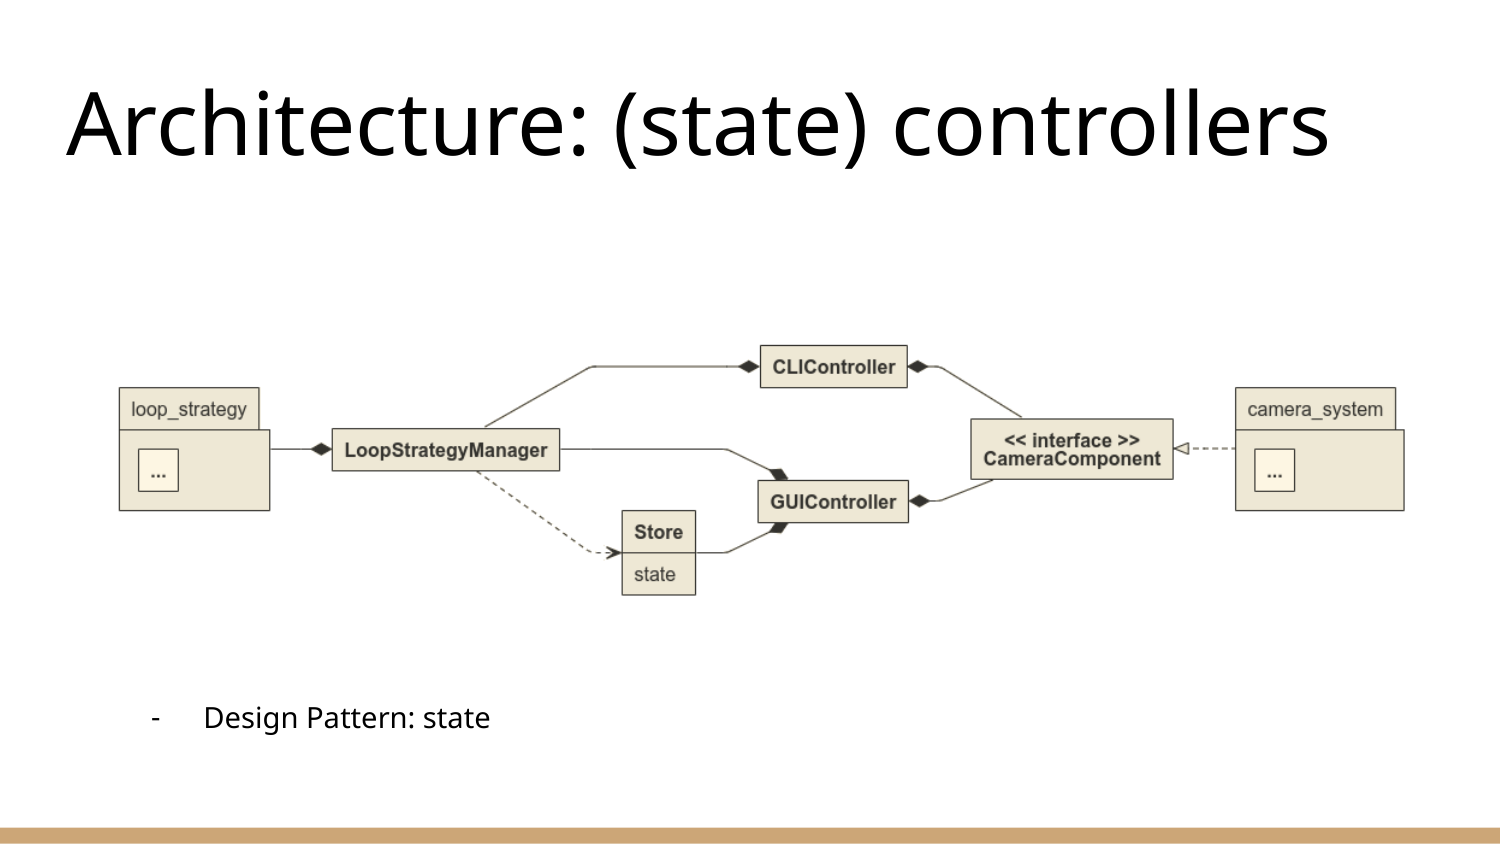

# Architecture: (state) controllers
Design Pattern: state